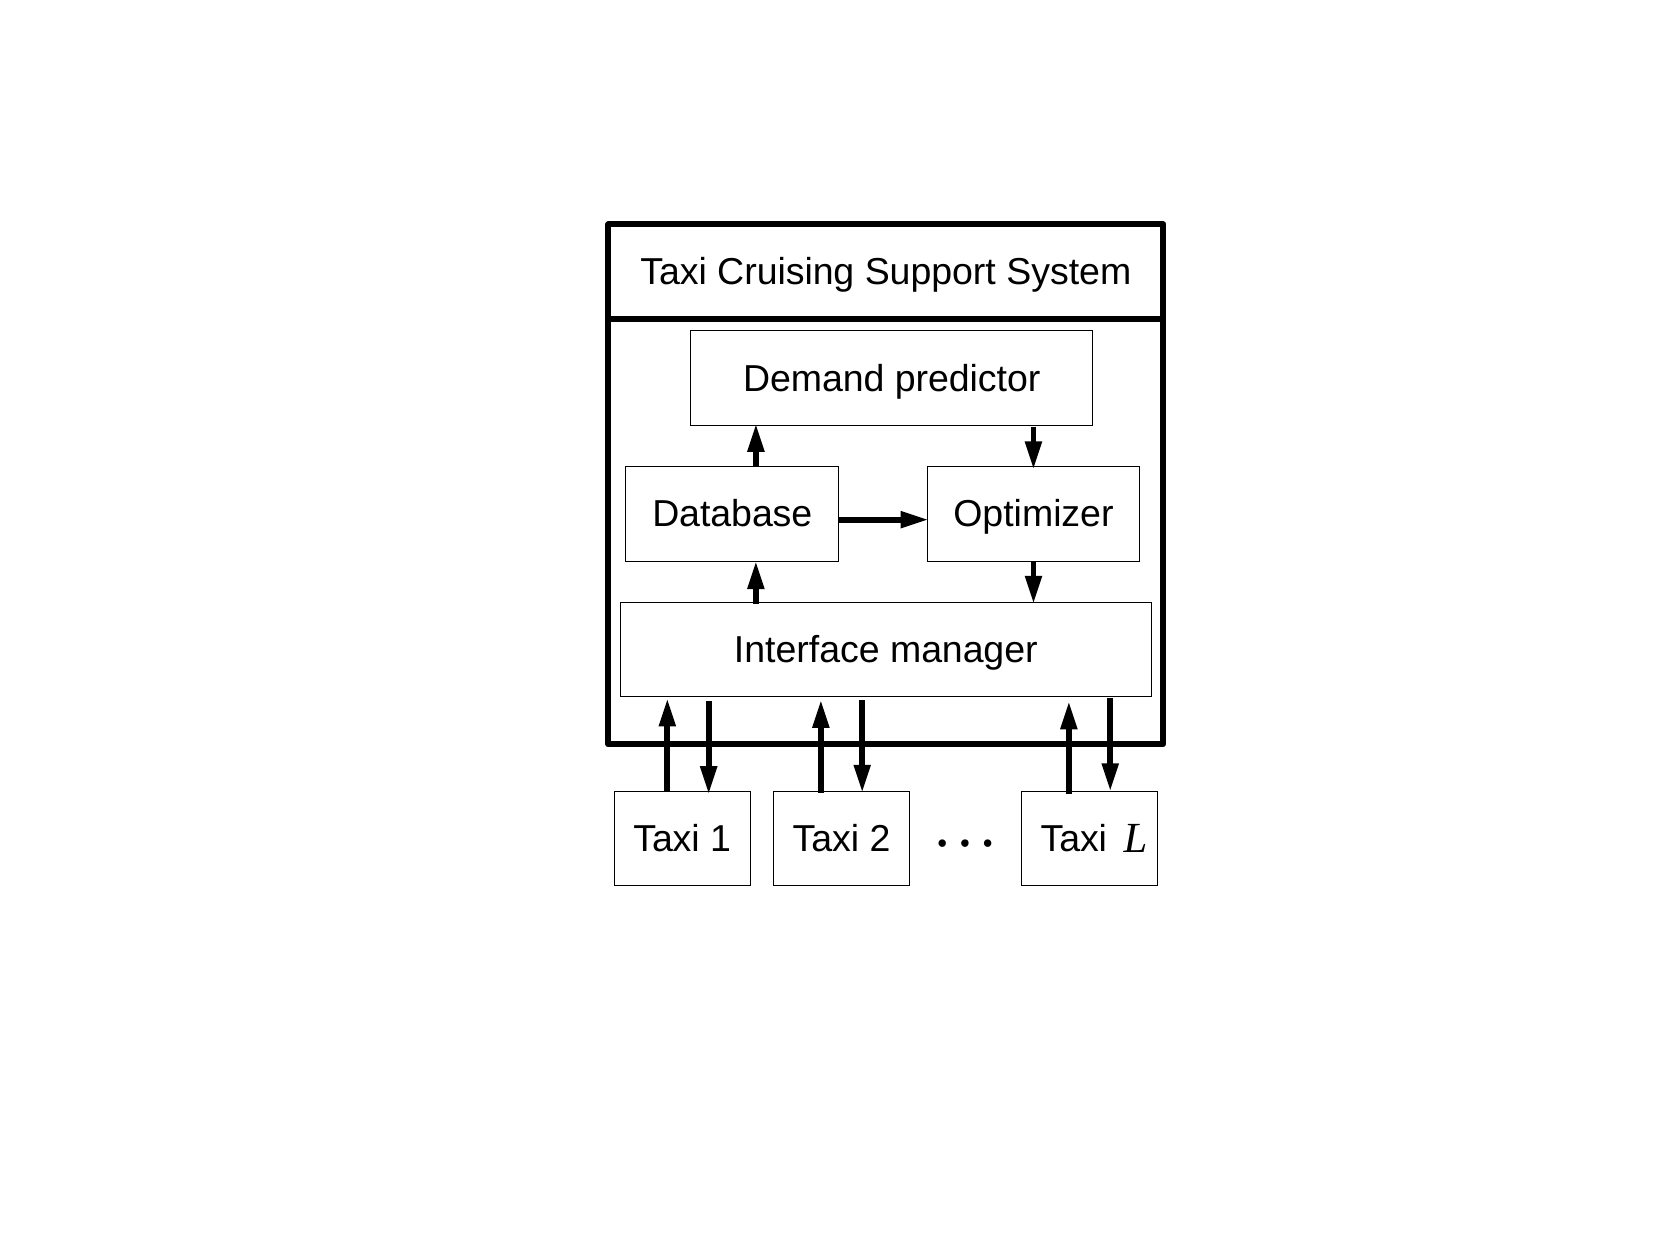

Taxi Cruising Support System
Demand predictor
Database
Optimizer
Interface manager
Taxi 1
Taxi 2
Taxi